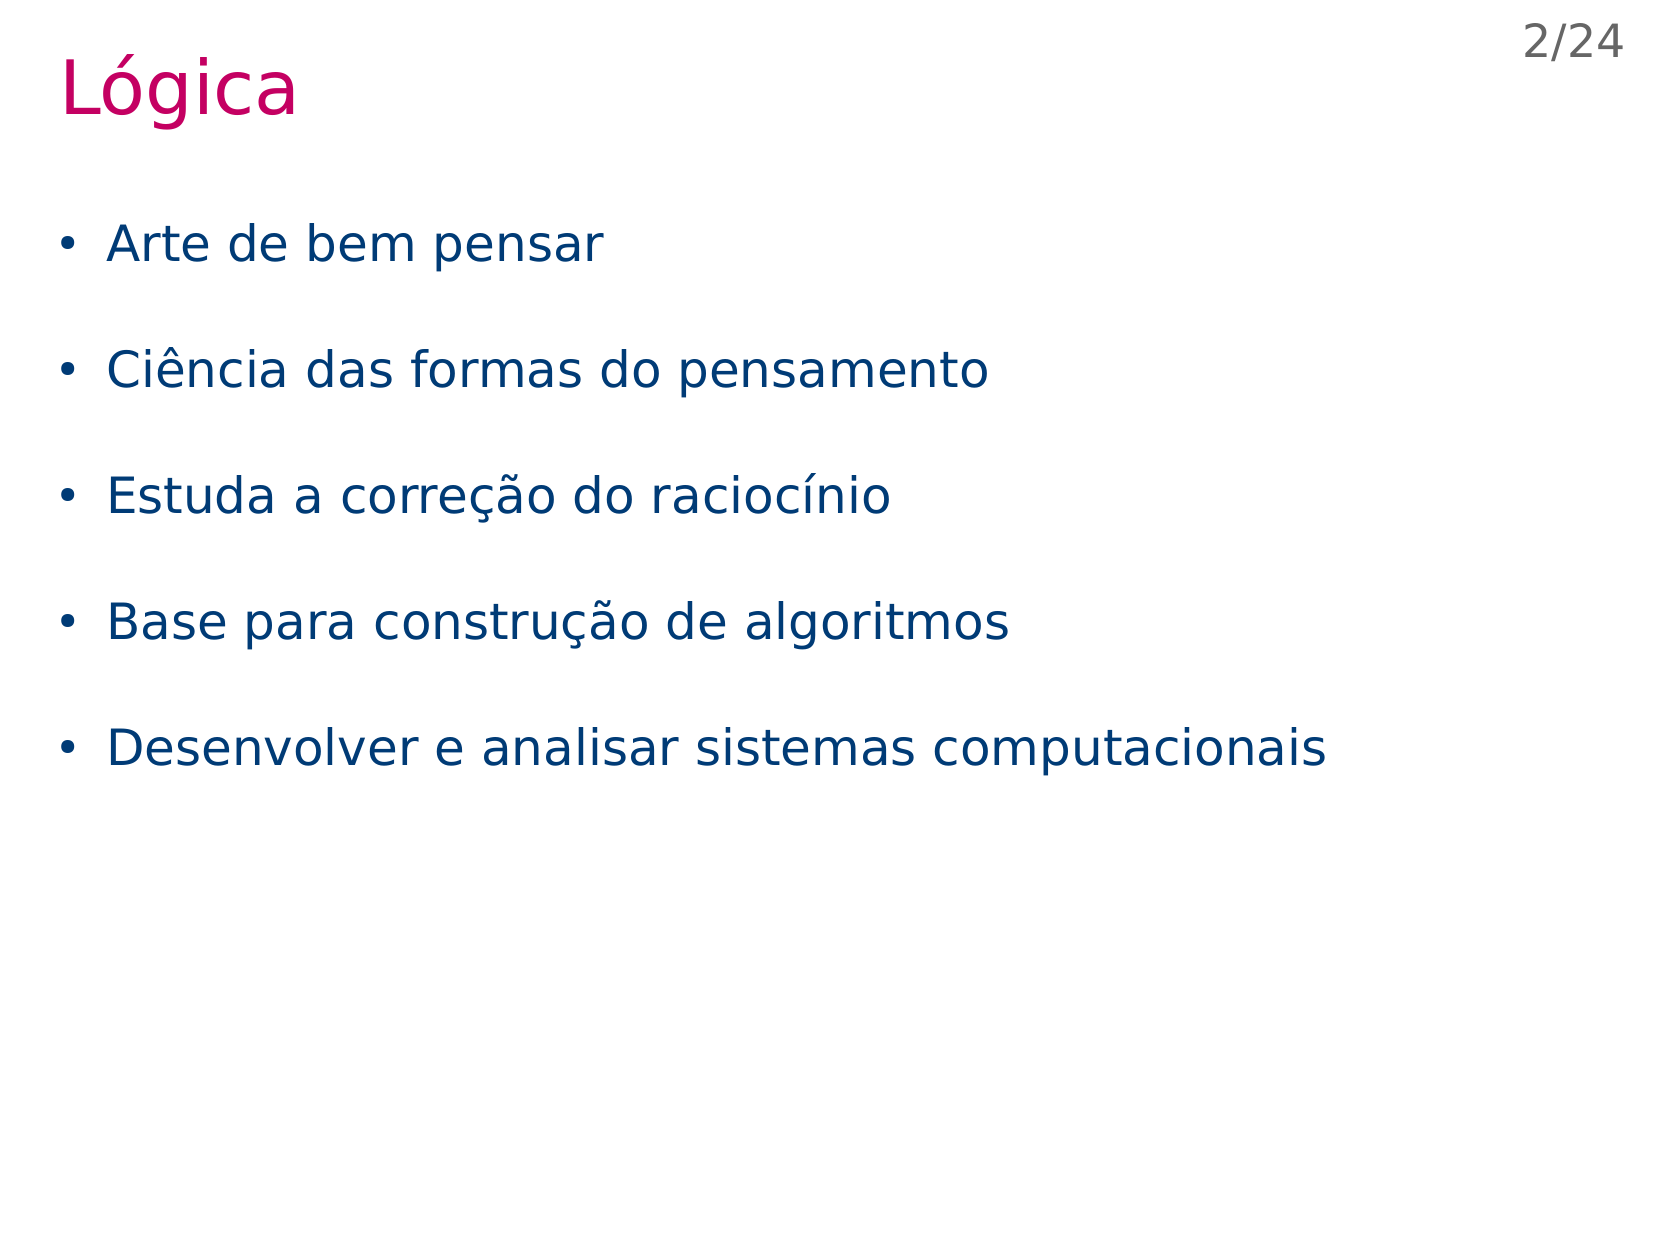

2
# Lógica
Arte de bem pensar
Ciência das formas do pensamento
Estuda a correção do raciocínio
Base para construção de algoritmos
Desenvolver e analisar sistemas computacionais